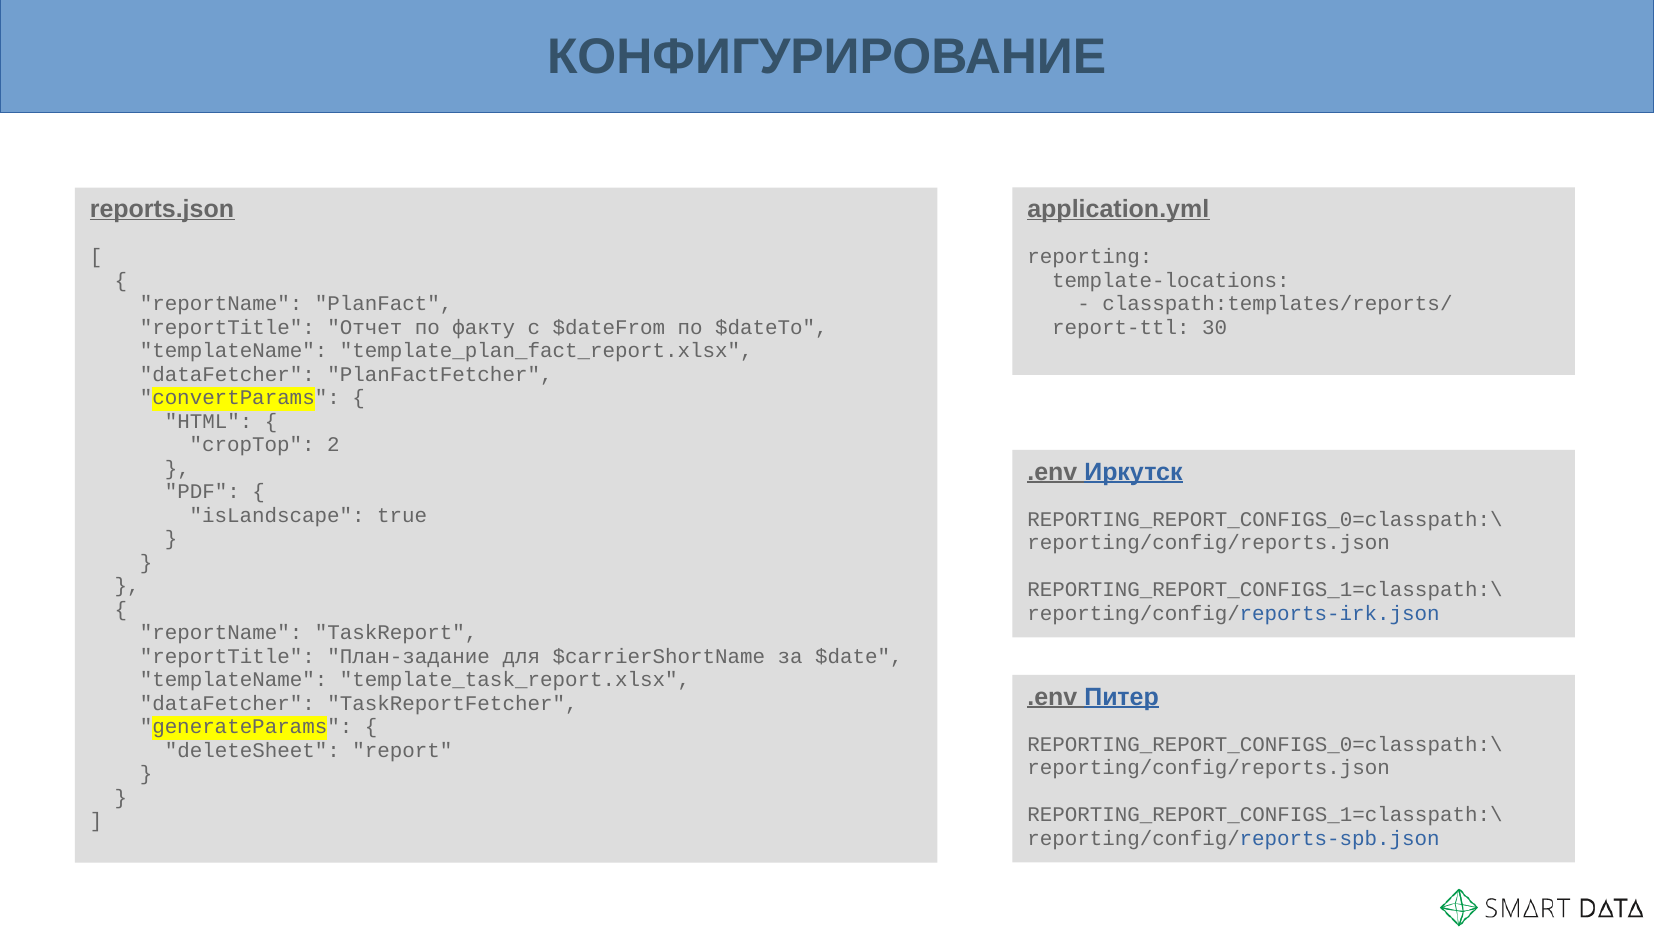

КОНФИГУРИРОВАНИЕ
reports.json
[
 {
 "reportName": "PlanFact",
 "reportTitle": "Отчет по факту с $dateFrom по $dateTo",
 "templateName": "template_plan_fact_report.xlsx",
 "dataFetcher": "PlanFactFetcher",
 "convertParams": {
 "HTML": {
 "cropTop": 2
 },
 "PDF": {
 "isLandscape": true
 }
 }
 },
 {
 "reportName": "TaskReport",
 "reportTitle": "План-задание для $carrierShortName за $date",
 "templateName": "template_task_report.xlsx",
 "dataFetcher": "TaskReportFetcher",
 "generateParams": {
 "deleteSheet": "report"
 }
 }
]
application.yml
reporting:
 template-locations:
 - classpath:templates/reports/
 report-ttl: 30
.env Иркутск
REPORTING_REPORT_CONFIGS_0=classpath:\
reporting/config/reports.json
REPORTING_REPORT_CONFIGS_1=classpath:\
reporting/config/reports-irk.json
.env Питер
REPORTING_REPORT_CONFIGS_0=classpath:\
reporting/config/reports.json
REPORTING_REPORT_CONFIGS_1=classpath:\
reporting/config/reports-spb.json